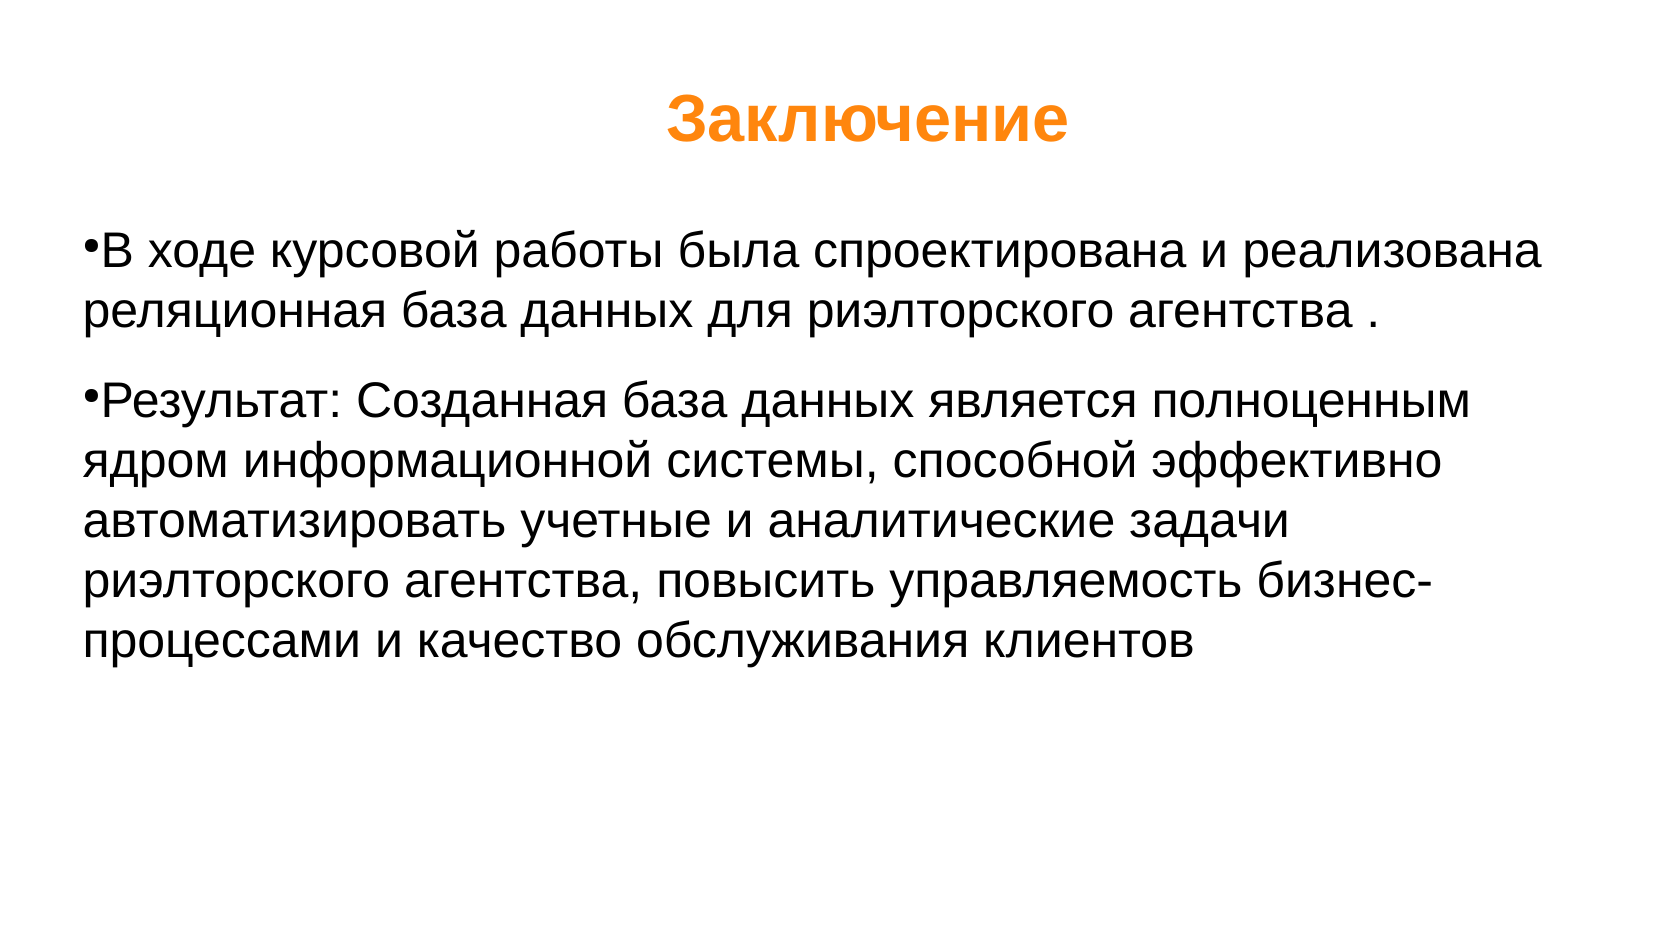

# Заключение
В ходе курсовой работы была спроектирована и реализована реляционная база данных для риэлторского агентства .
Результат: Созданная база данных является полноценным ядром информационной системы, способной эффективно автоматизировать учетные и аналитические задачи риэлторского агентства, повысить управляемость бизнес-процессами и качество обслуживания клиентов